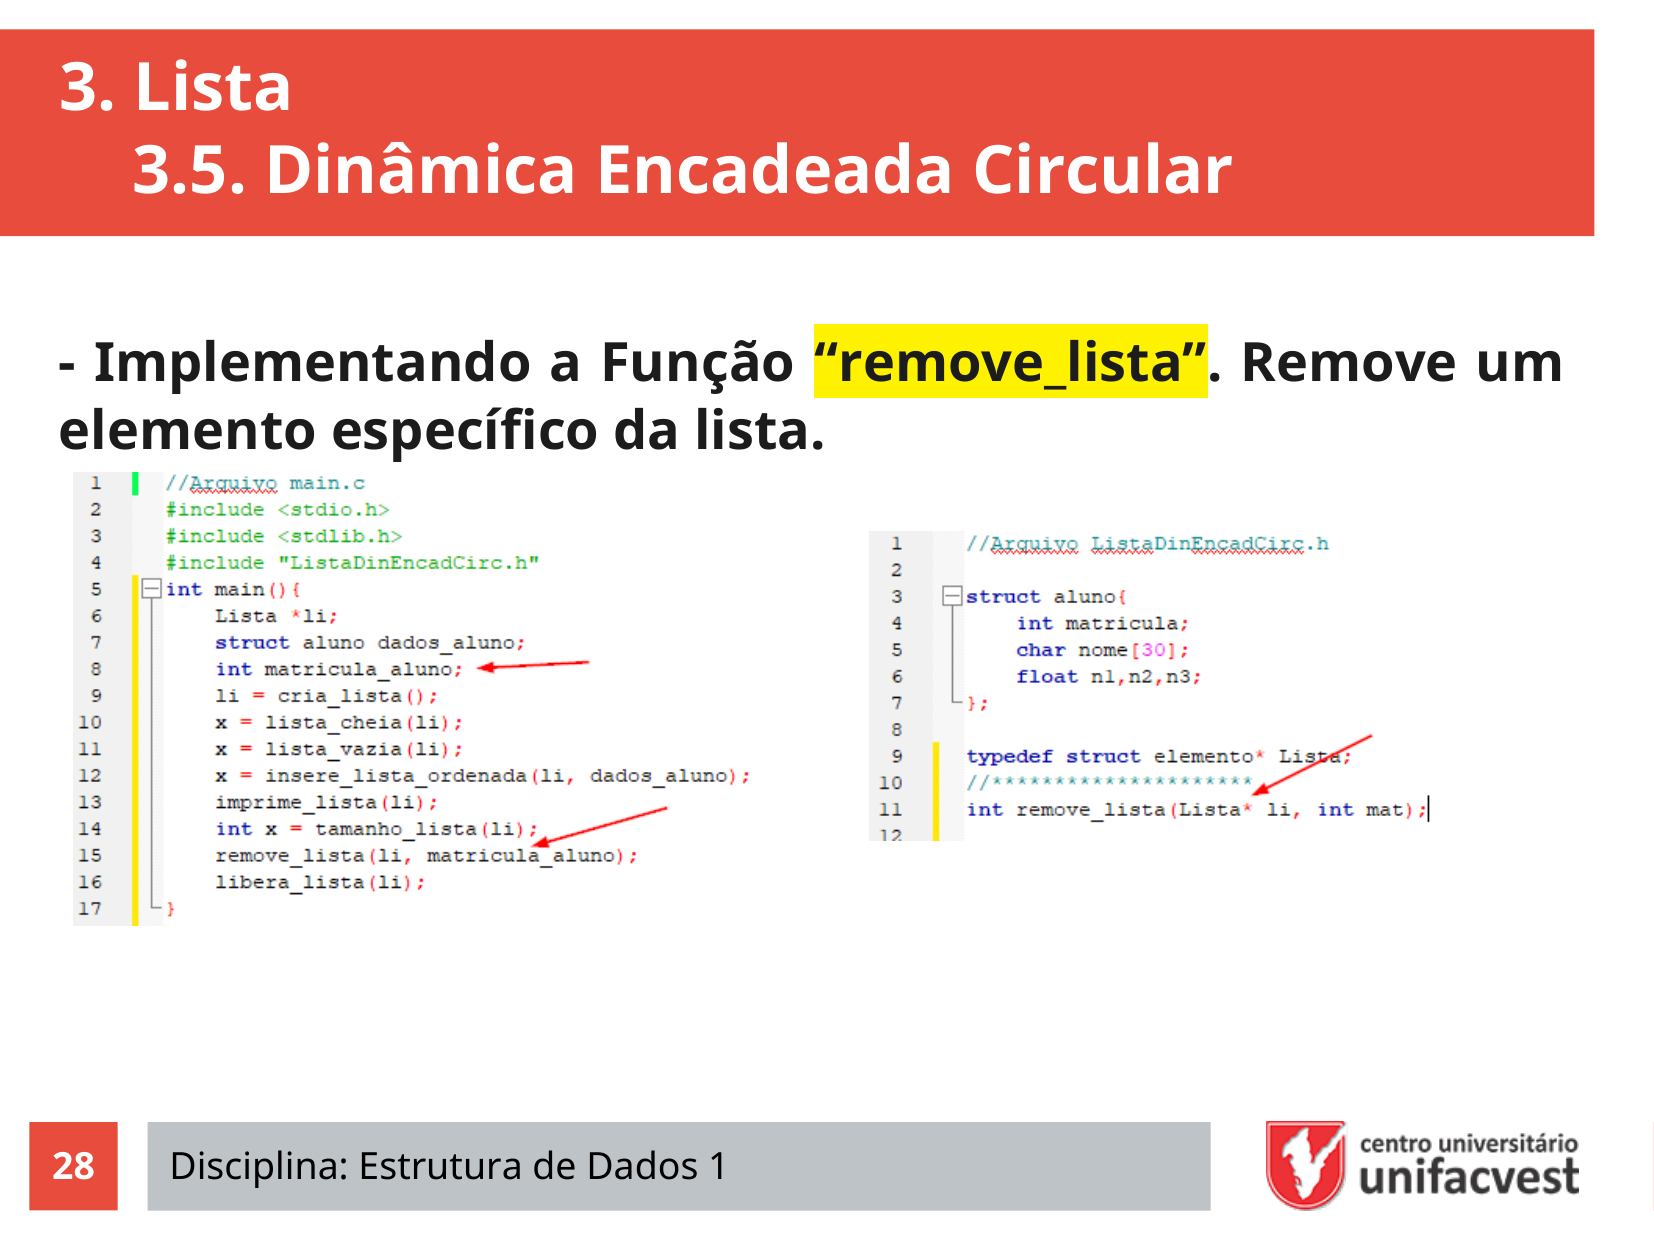

# 3. Lista 3.5. Dinâmica Encadeada Circular
- Implementando a Função “remove_lista”. Remove um elemento específico da lista.
28
Disciplina: Estrutura de Dados 1